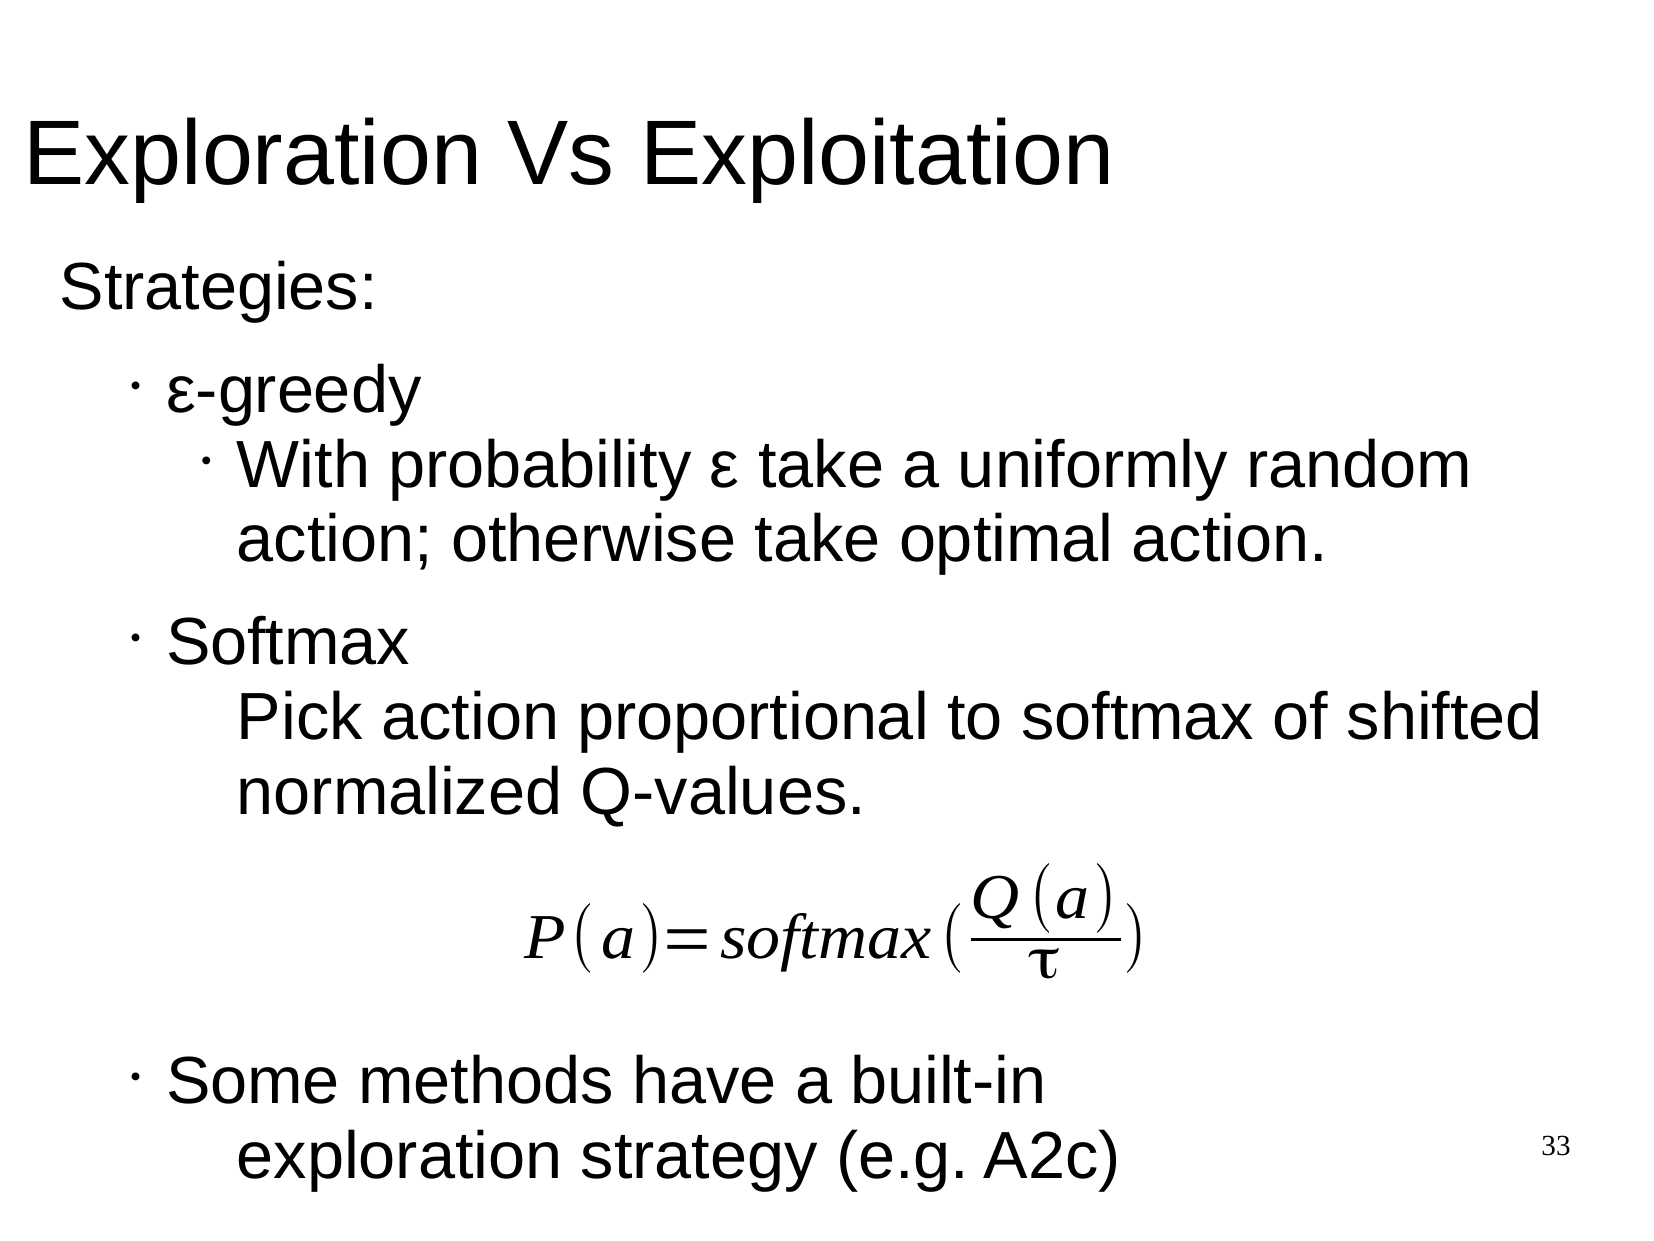

# Exploration Vs Exploitation
Strategies:
ε-greedy
With probability ε take a uniformly random action; otherwise take optimal action.
Softmax
Pick action proportional to softmax of shifted normalized Q-values.
Some methods have a built-in
exploration strategy (e.g. A2c)
33